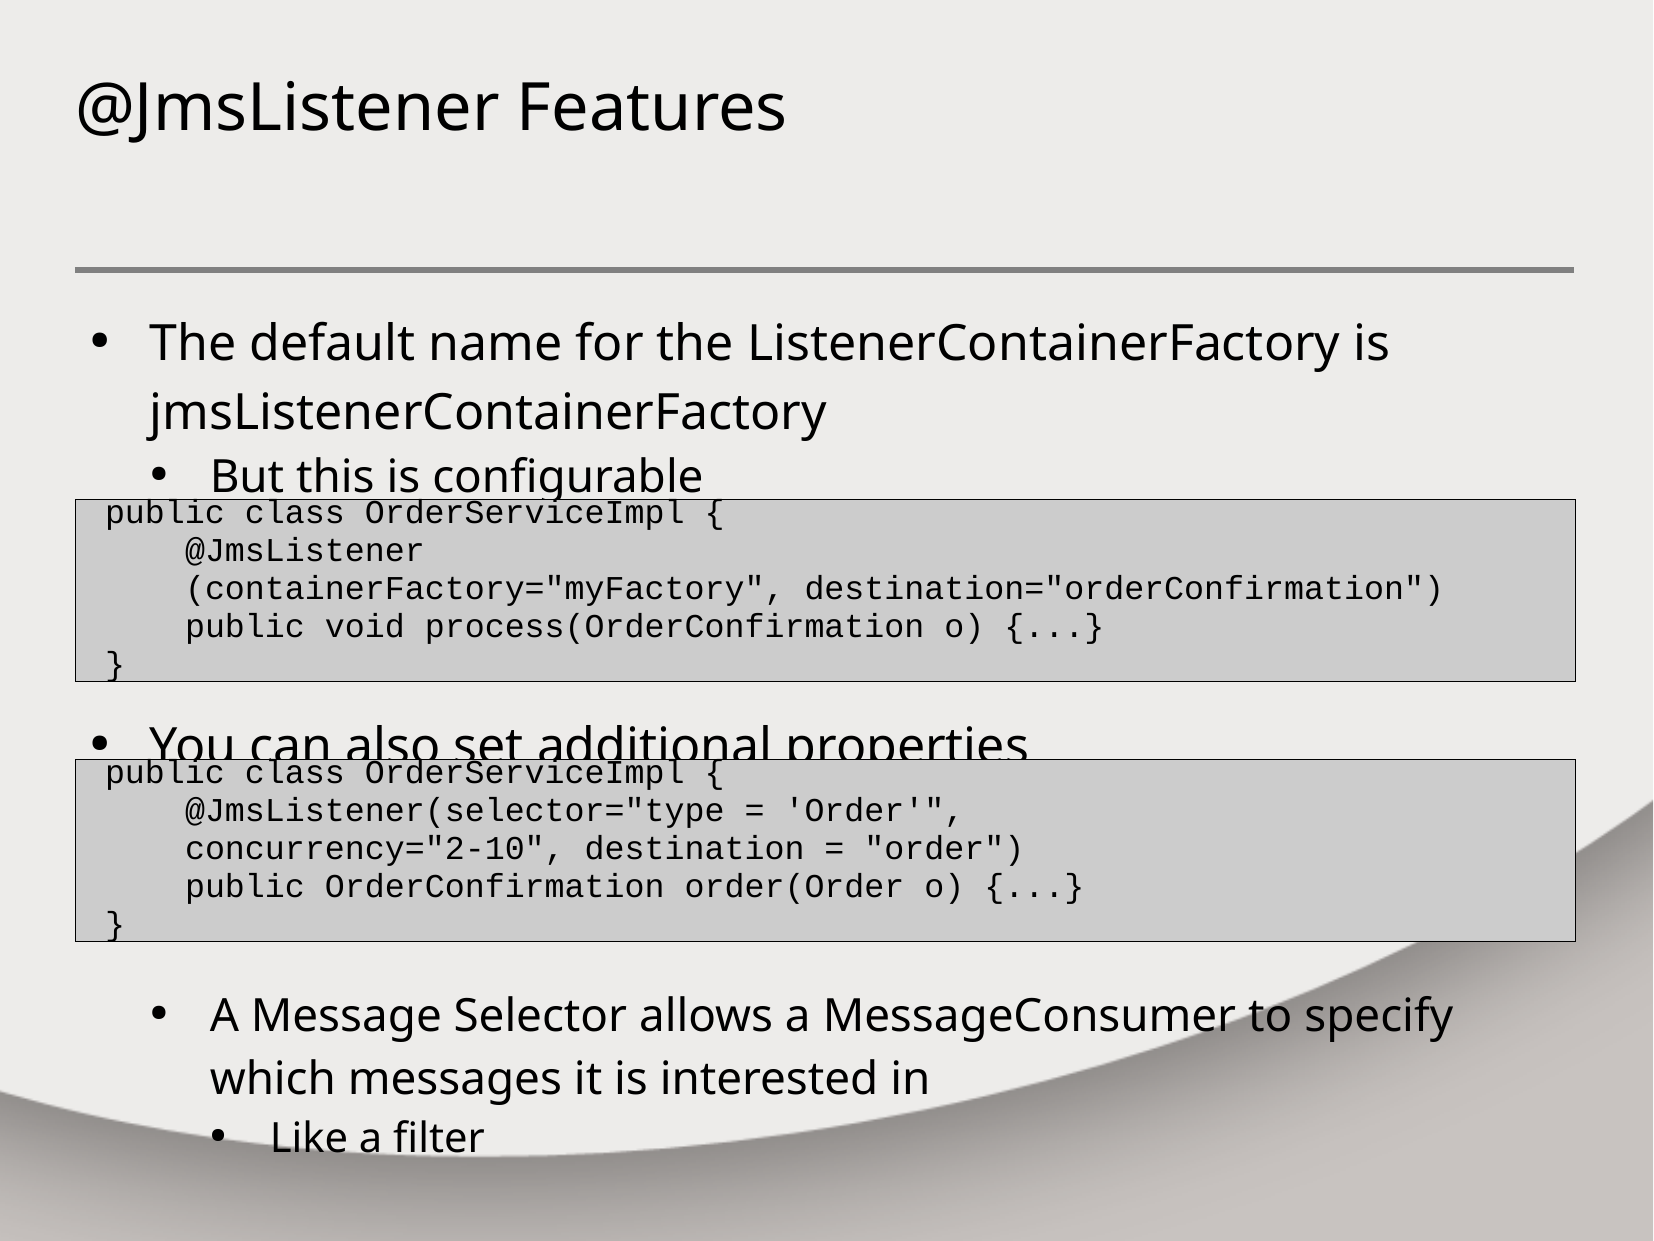

# @JmsListener Features
The default name for the ListenerContainerFactory is jmsListenerContainerFactory
But this is configurable
You can also set additional properties
A Message Selector allows a MessageConsumer to specify which messages it is interested in
Like a filter
public class OrderServiceImpl {
 @JmsListener
 (containerFactory="myFactory", destination="orderConfirmation")
 public void process(OrderConfirmation o) {...}
}
public class OrderServiceImpl {
 @JmsListener(selector="type = 'Order'",
 concurrency="2-10", destination = "order")
 public OrderConfirmation order(Order o) {...}
}